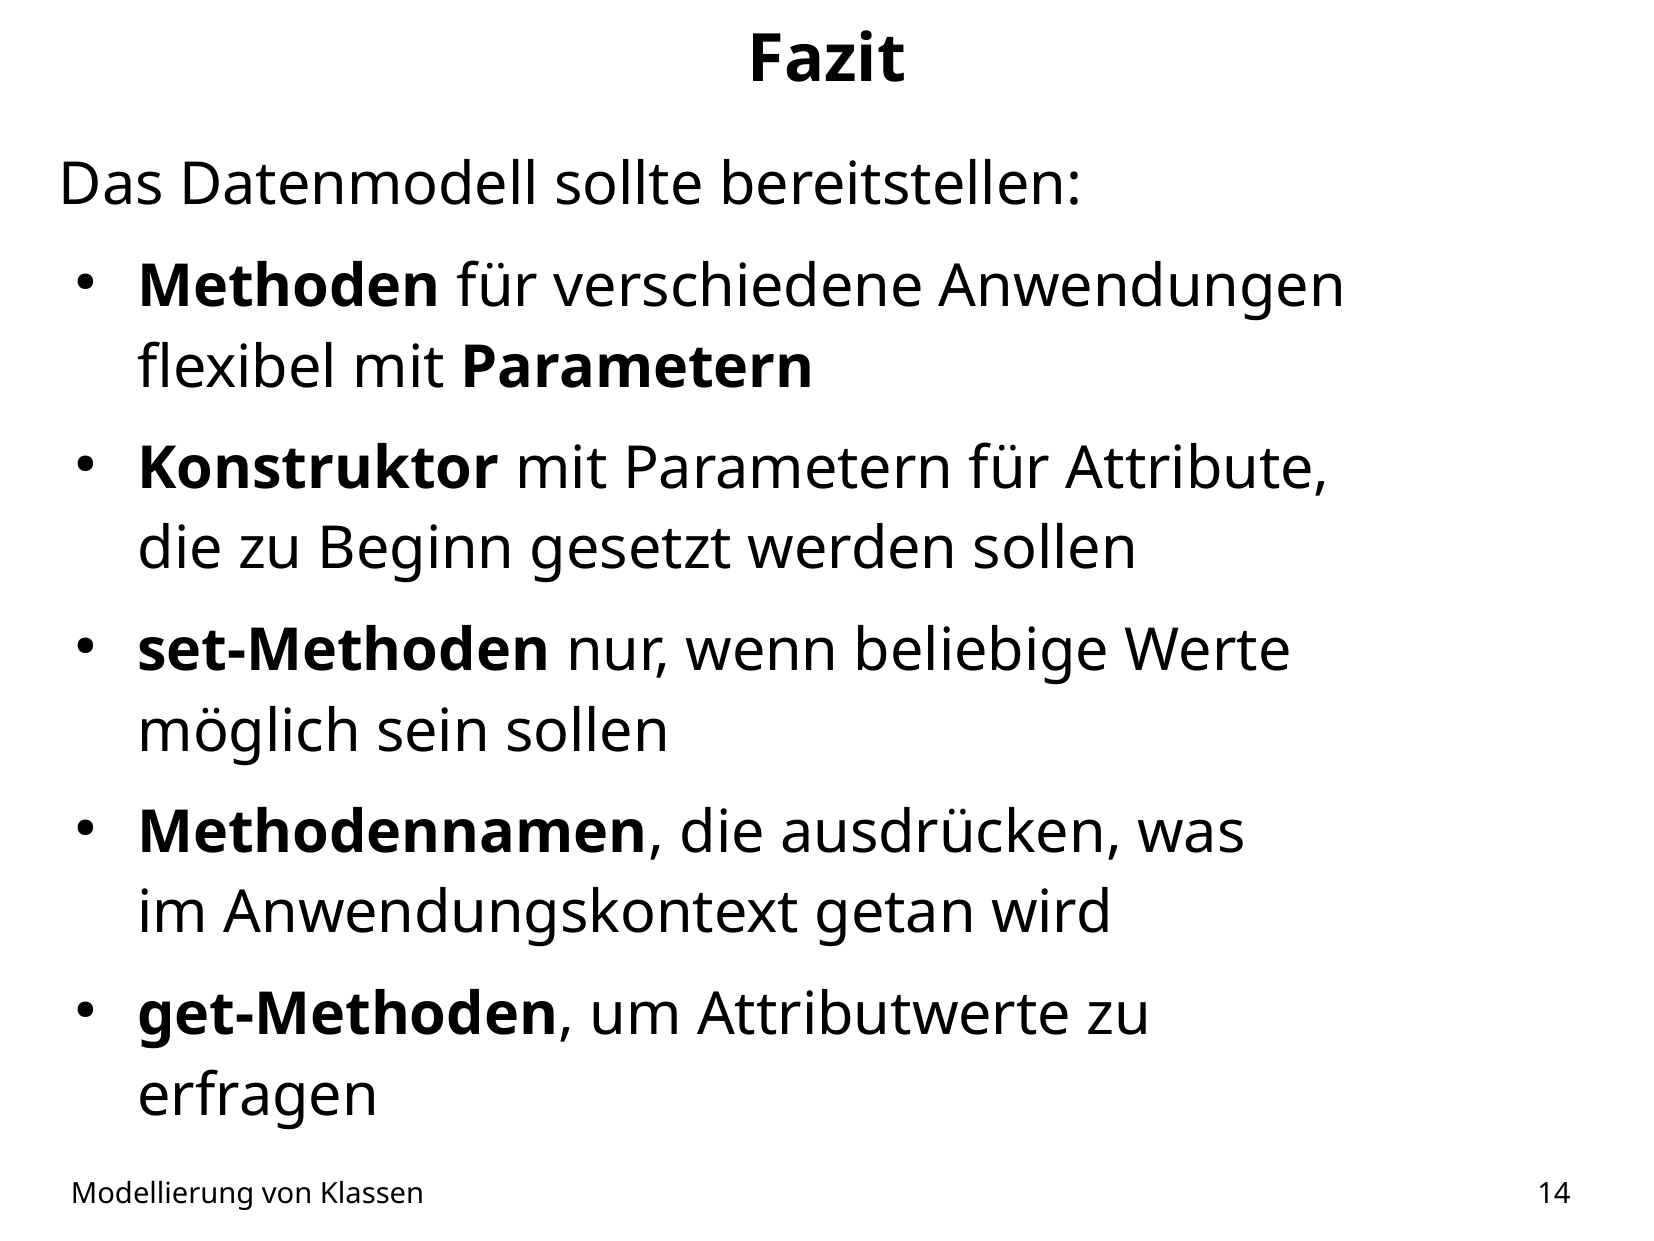

# Fazit
Das Datenmodell sollte bereitstellen:
 Methoden für verschiedene Anwendungen
 flexibel mit Parametern
 Konstruktor mit Parametern für Attribute,
 die zu Beginn gesetzt werden sollen
 set-Methoden nur, wenn beliebige Werte
 möglich sein sollen
 Methodennamen, die ausdrücken, was
 im Anwendungskontext getan wird
 get-Methoden, um Attributwerte zu
 erfragen
Modellierung von Klassen
14